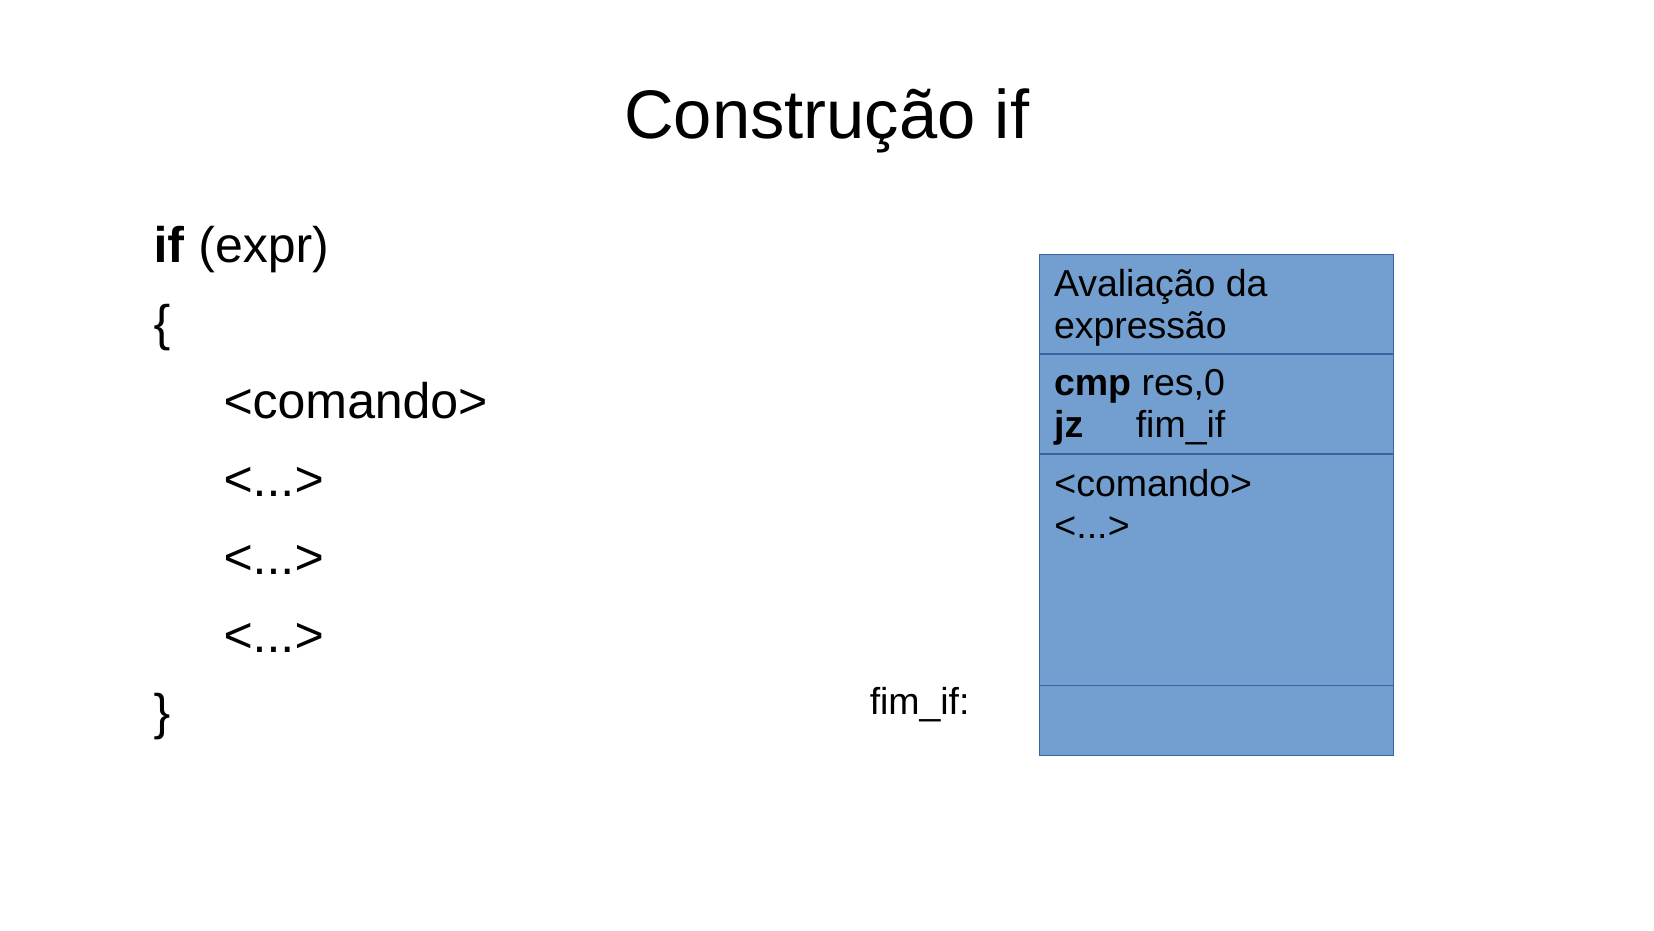

# Construção if
if (expr)
{
 <comando>
 <...>
 <...>
 <...>
}
Avaliação da expressão
cmp res,0
jz fim_if
<comando>
<...>
 fim_if: